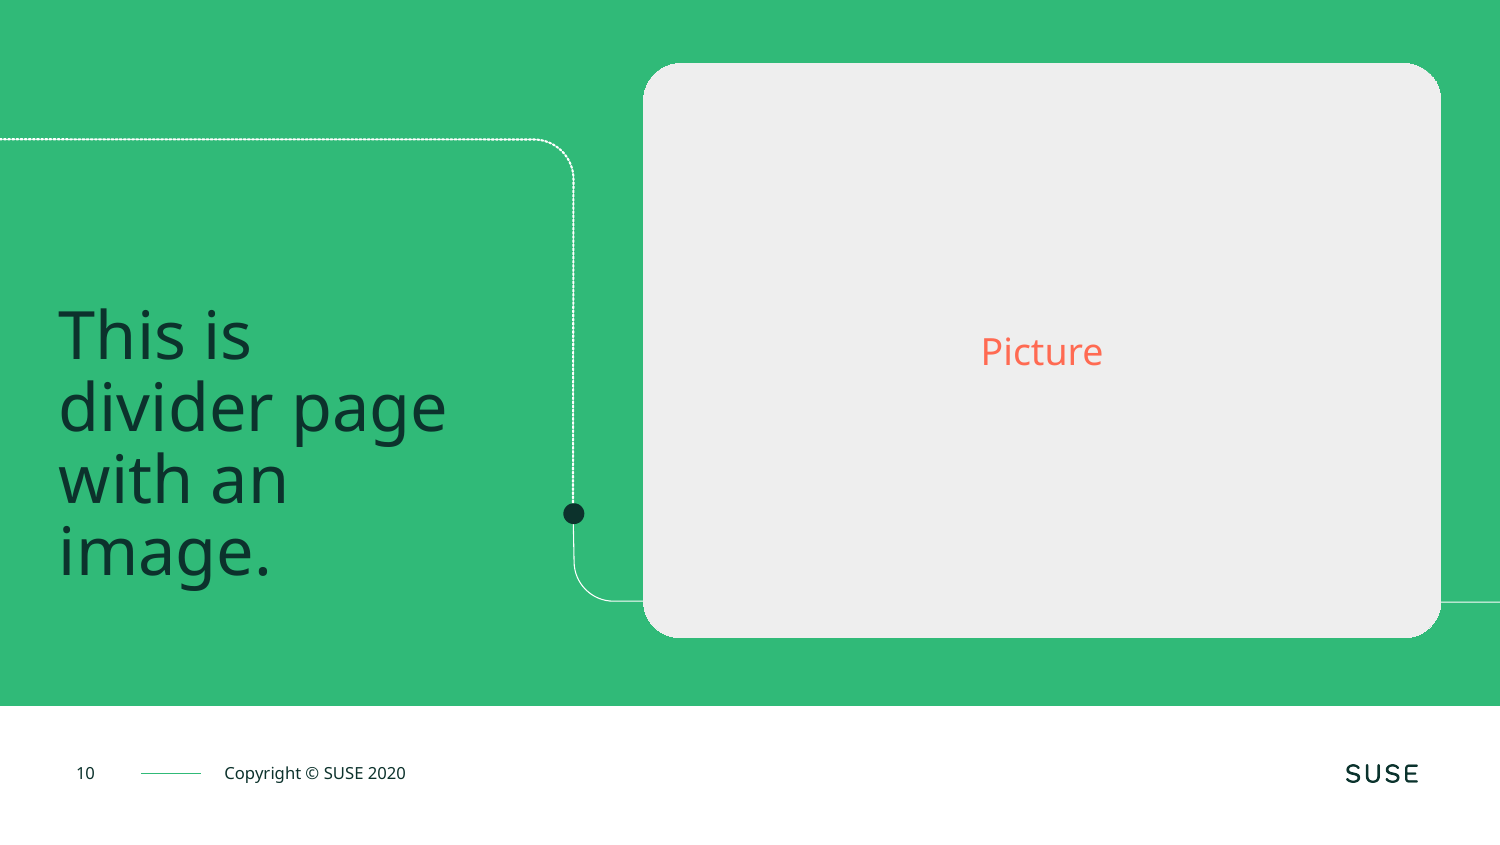

Picture
# This is divider page with an image.